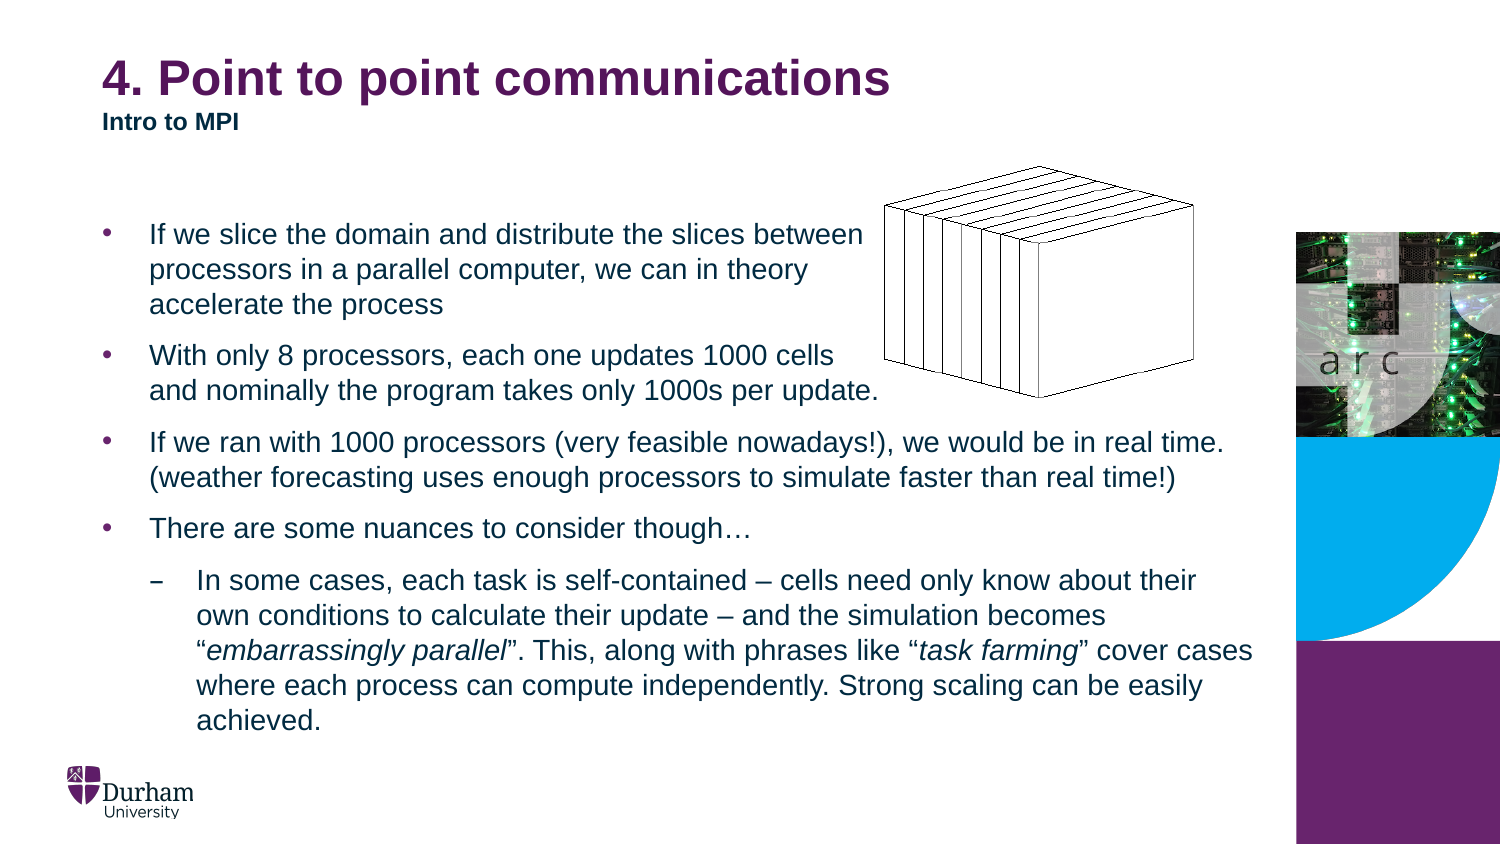

# 4. Point to point communications Intro to MPI
If we slice the domain and distribute the slices between
processors in a parallel computer, we can in theory
accelerate the process
With only 8 processors, each one updates 1000 cells
and nominally the program takes only 1000s per update.
If we ran with 1000 processors (very feasible nowadays!), we would be in real time.
(weather forecasting uses enough processors to simulate faster than real time!)
There are some nuances to consider though…
In some cases, each task is self-contained – cells need only know about their own conditions to calculate their update – and the simulation becomes “embarrassingly parallel”. This, along with phrases like “task farming” cover cases where each process can compute independently. Strong scaling can be easily achieved.